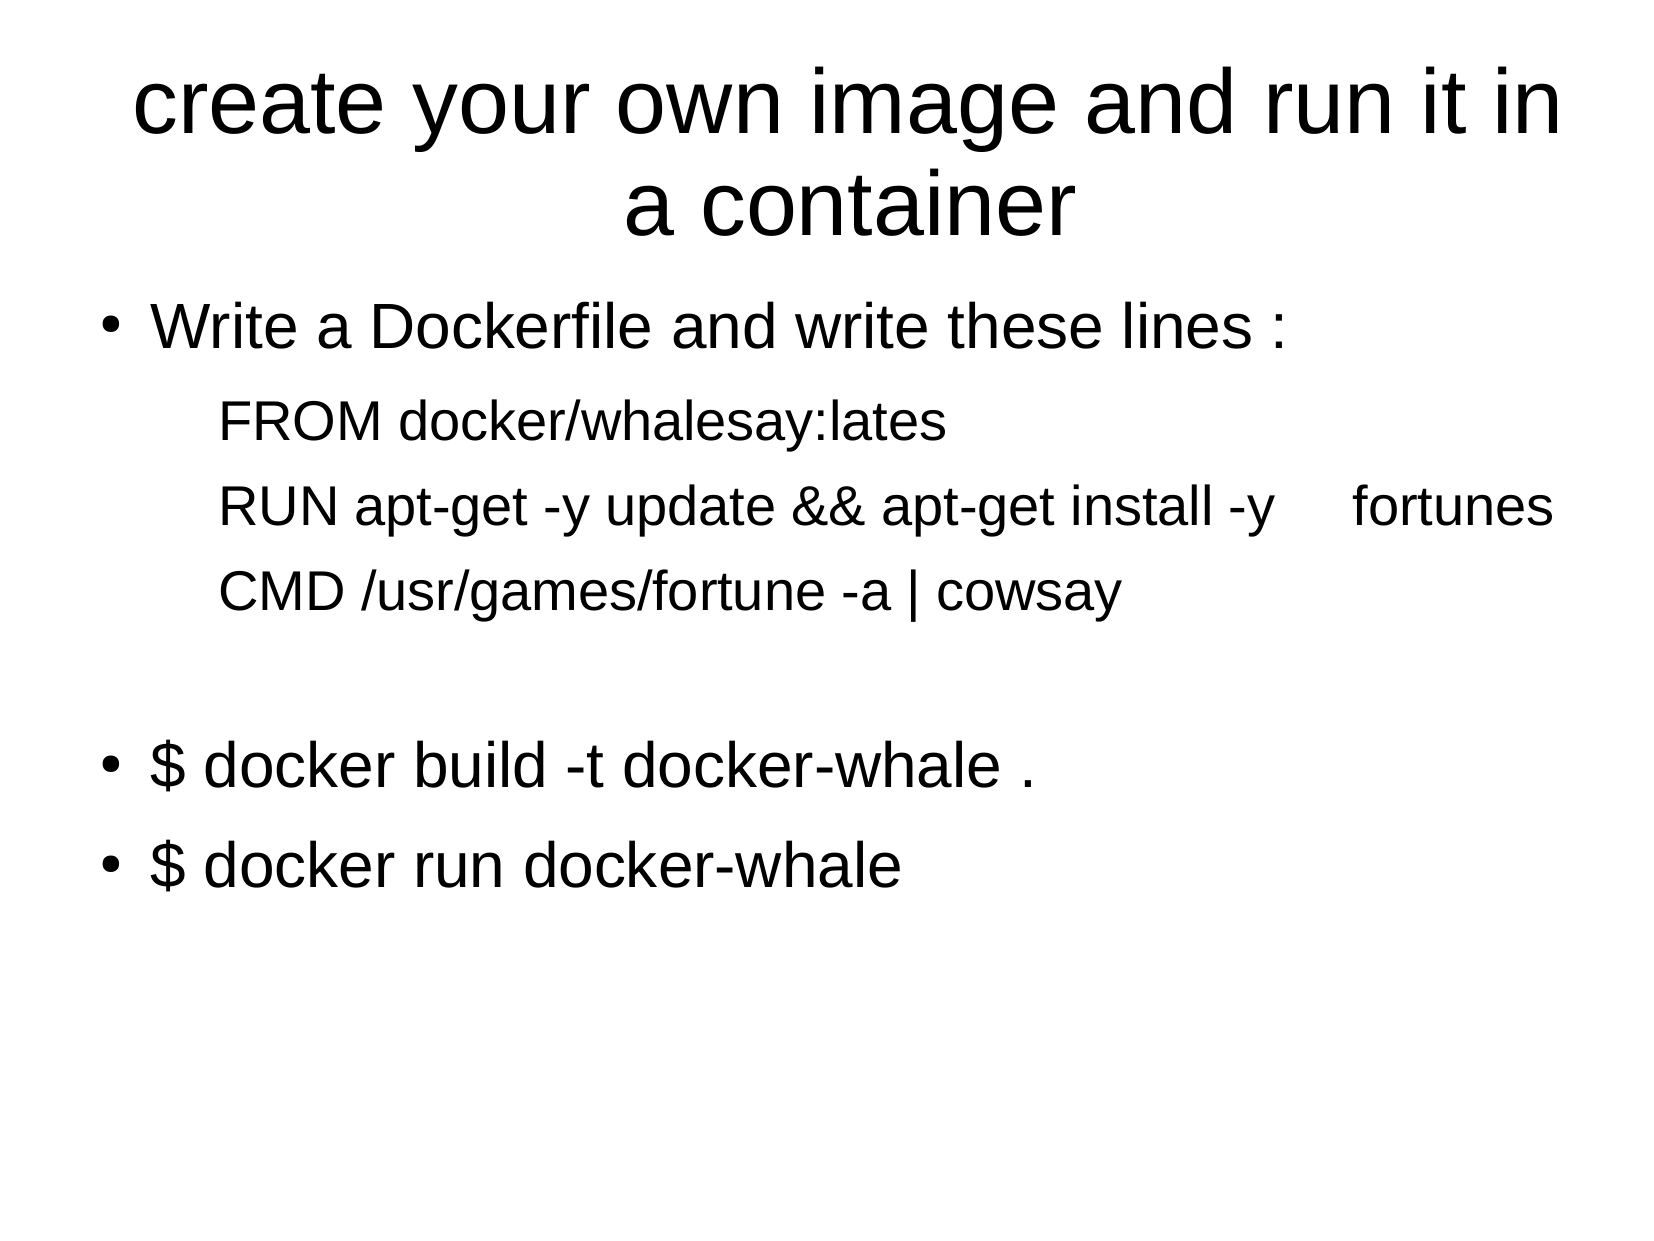

# create your own image and run it in a container
Write a Dockerfile and write these lines :
FROM docker/whalesay:lates
RUN apt-get -y update && apt-get install -y fortunes
CMD /usr/games/fortune -a | cowsay
$ docker build -t docker-whale .
$ docker run docker-whale